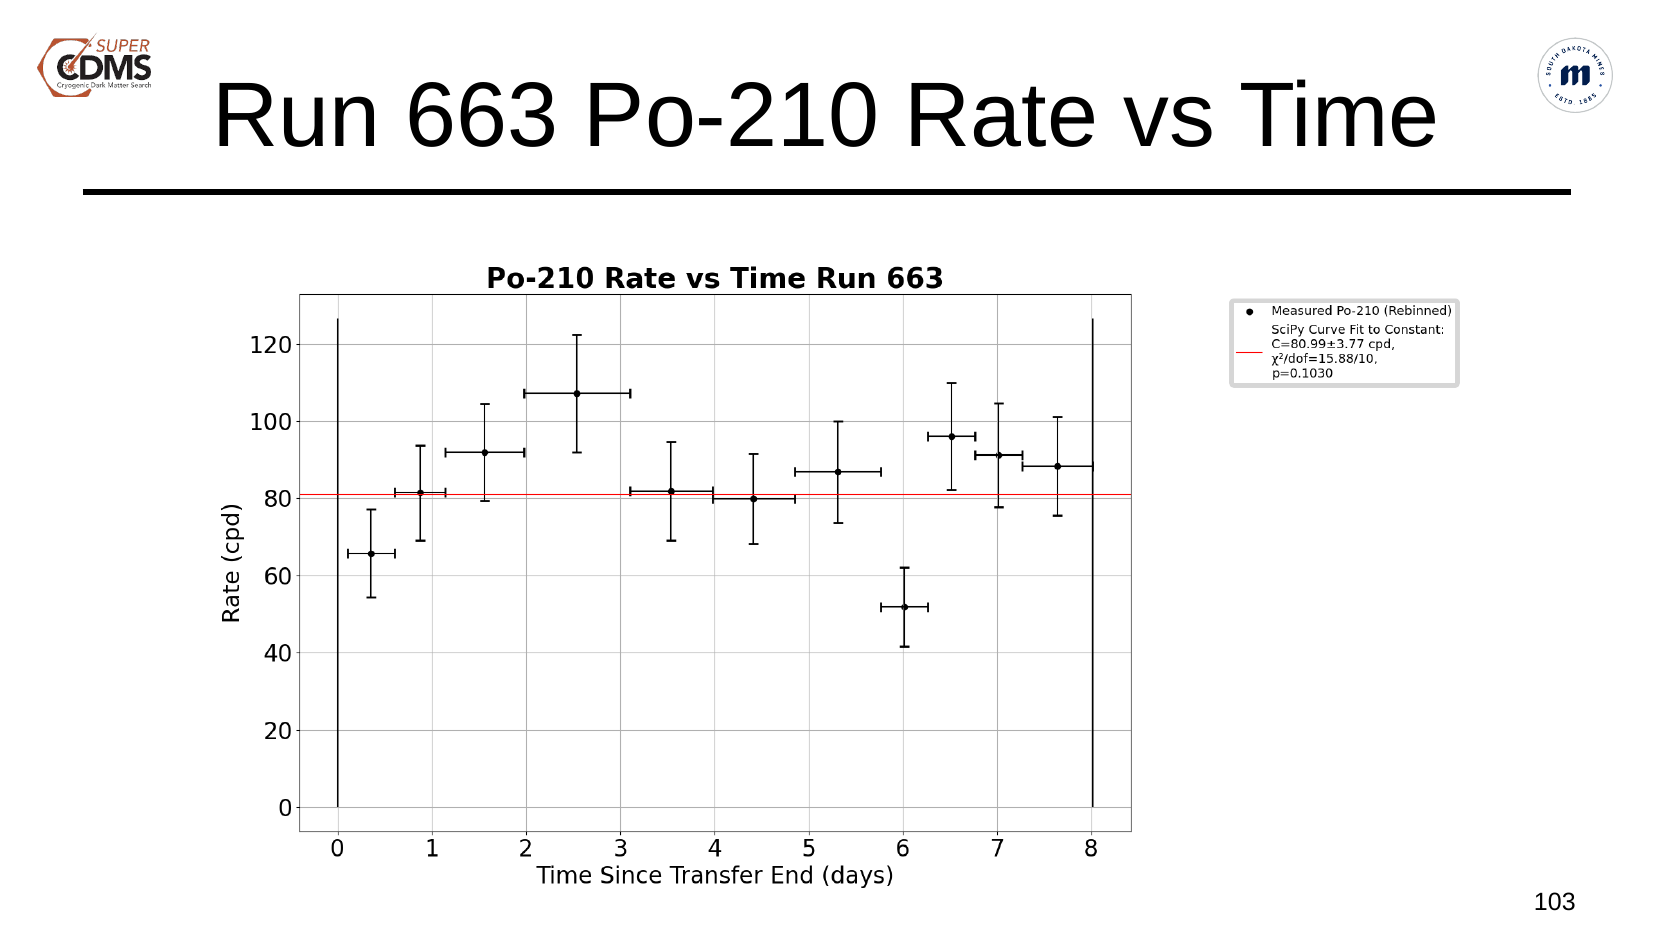

# Run 663 Po-210 Rate vs Time